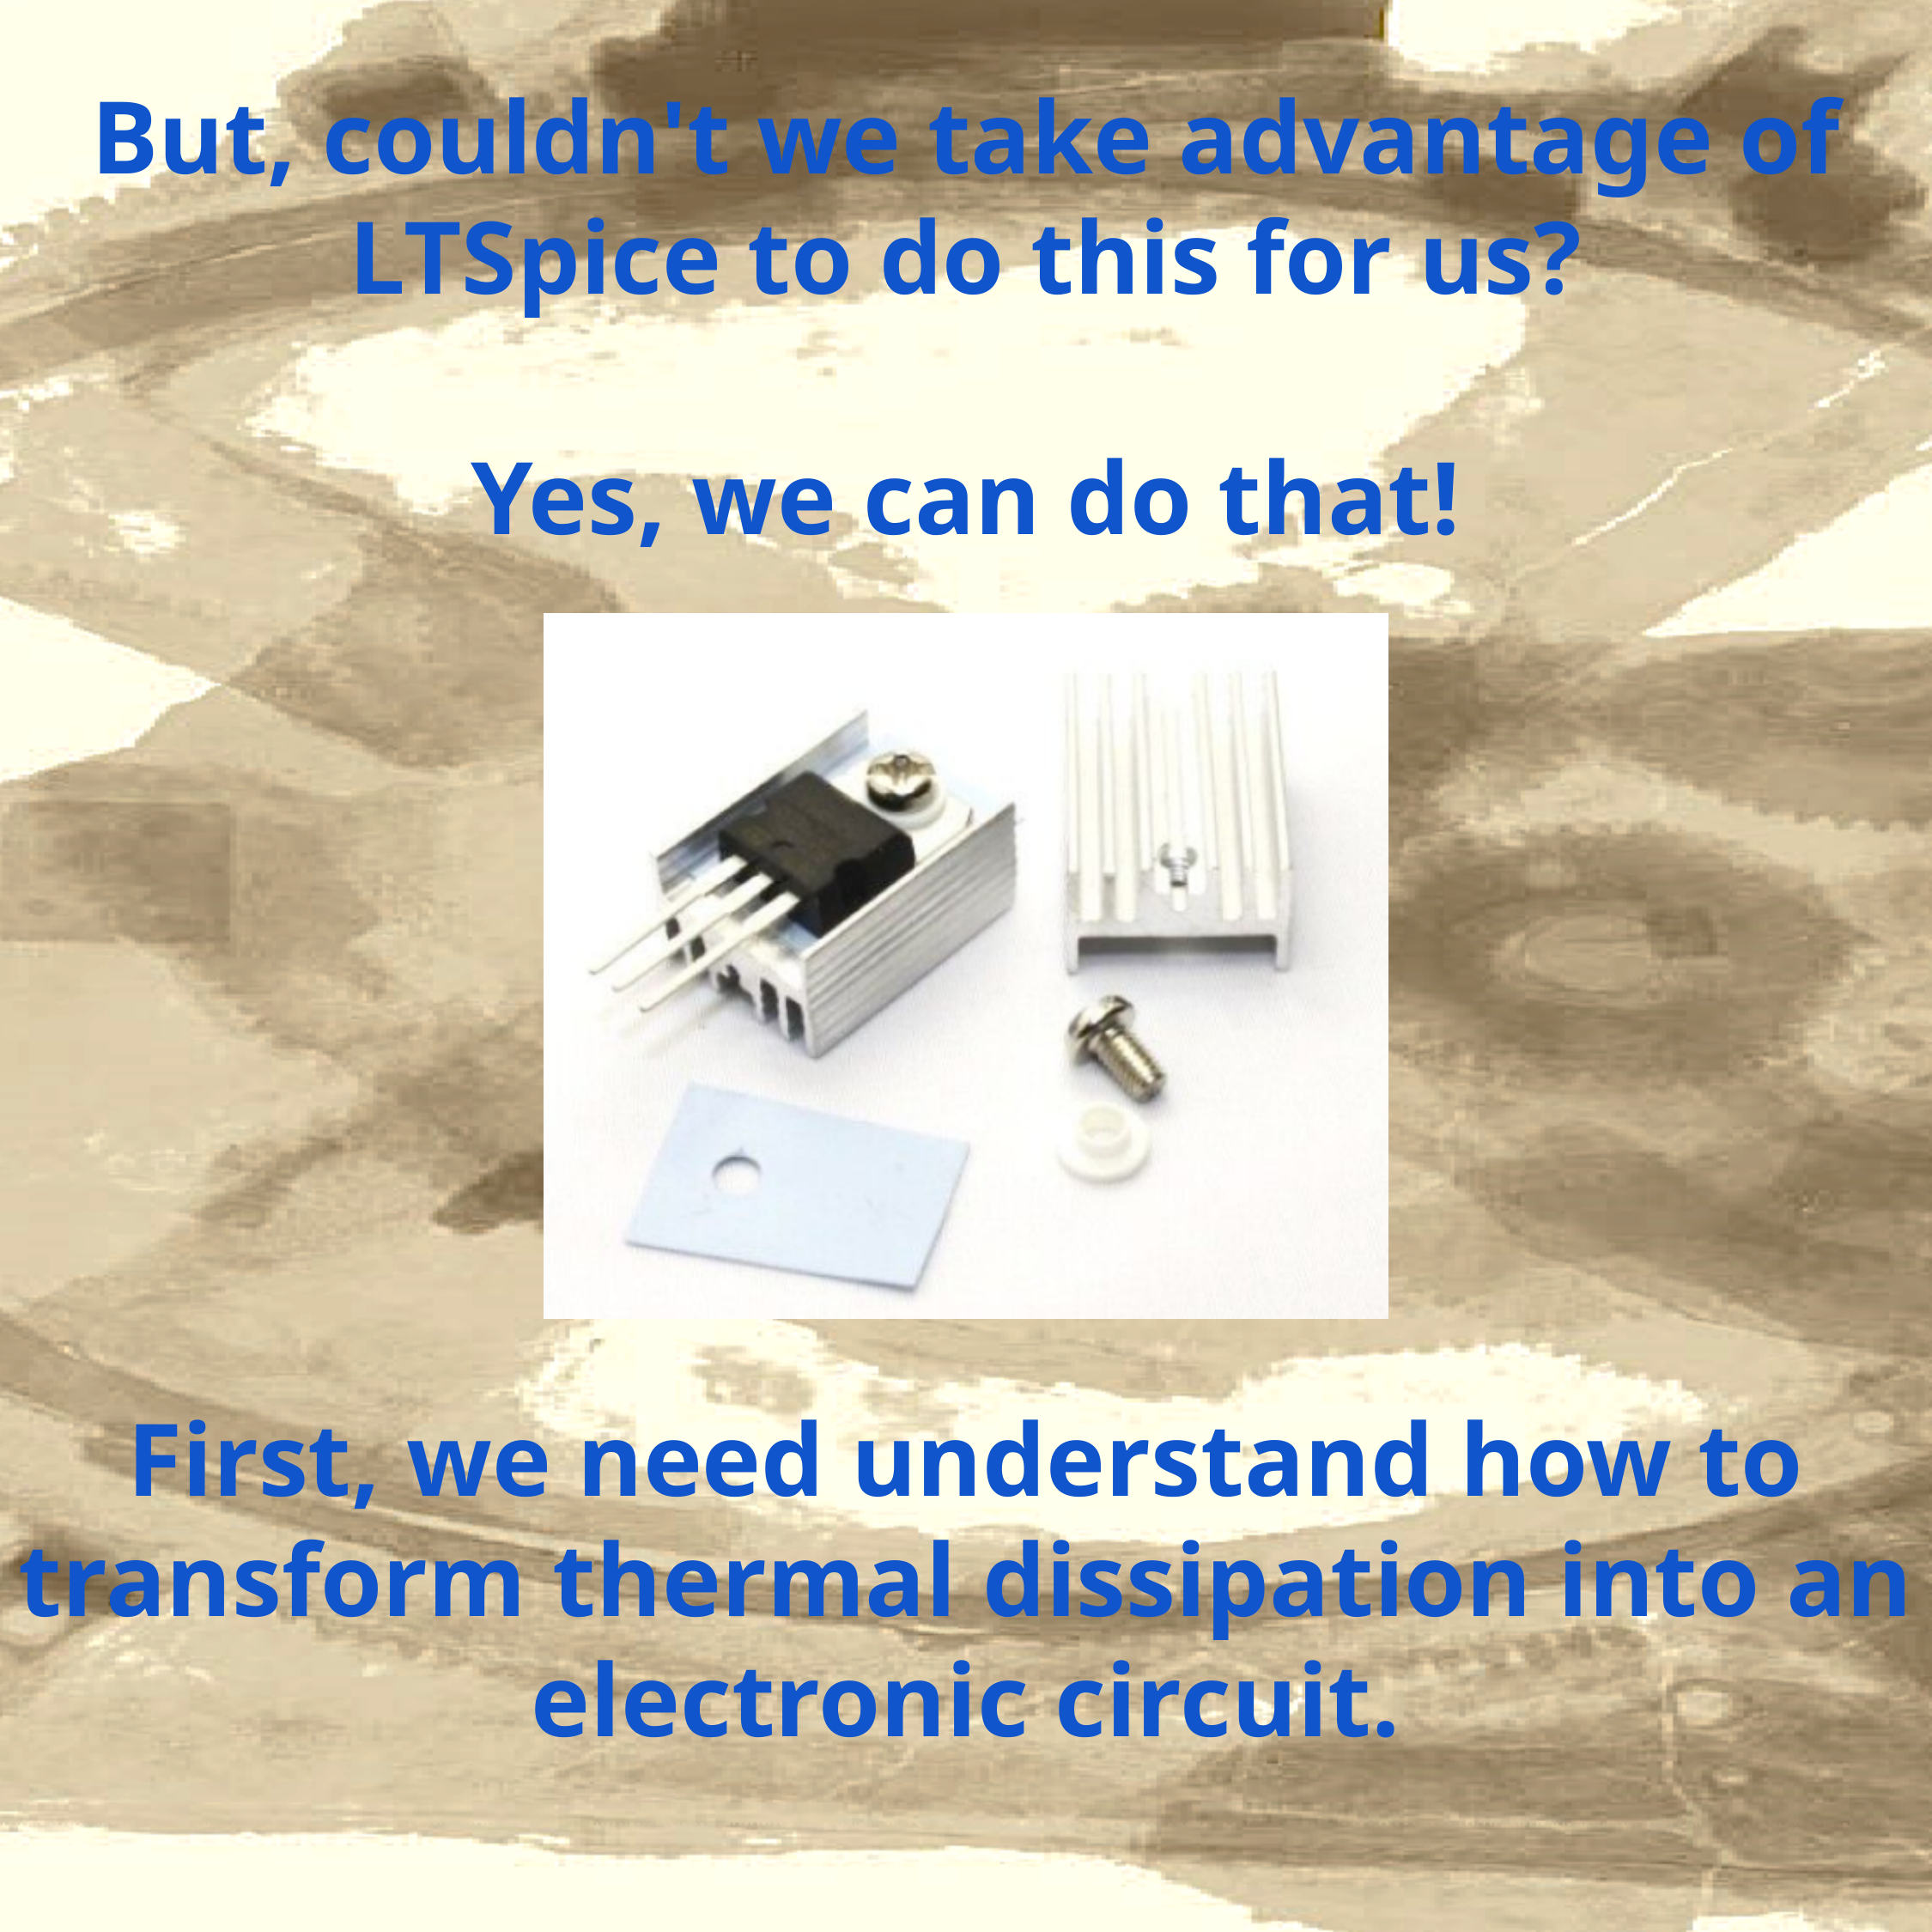

But, couldn't we take advantage of LTSpice to do this for us?
Yes, we can do that!
First, we need understand how to transform thermal dissipation into an electronic circuit.